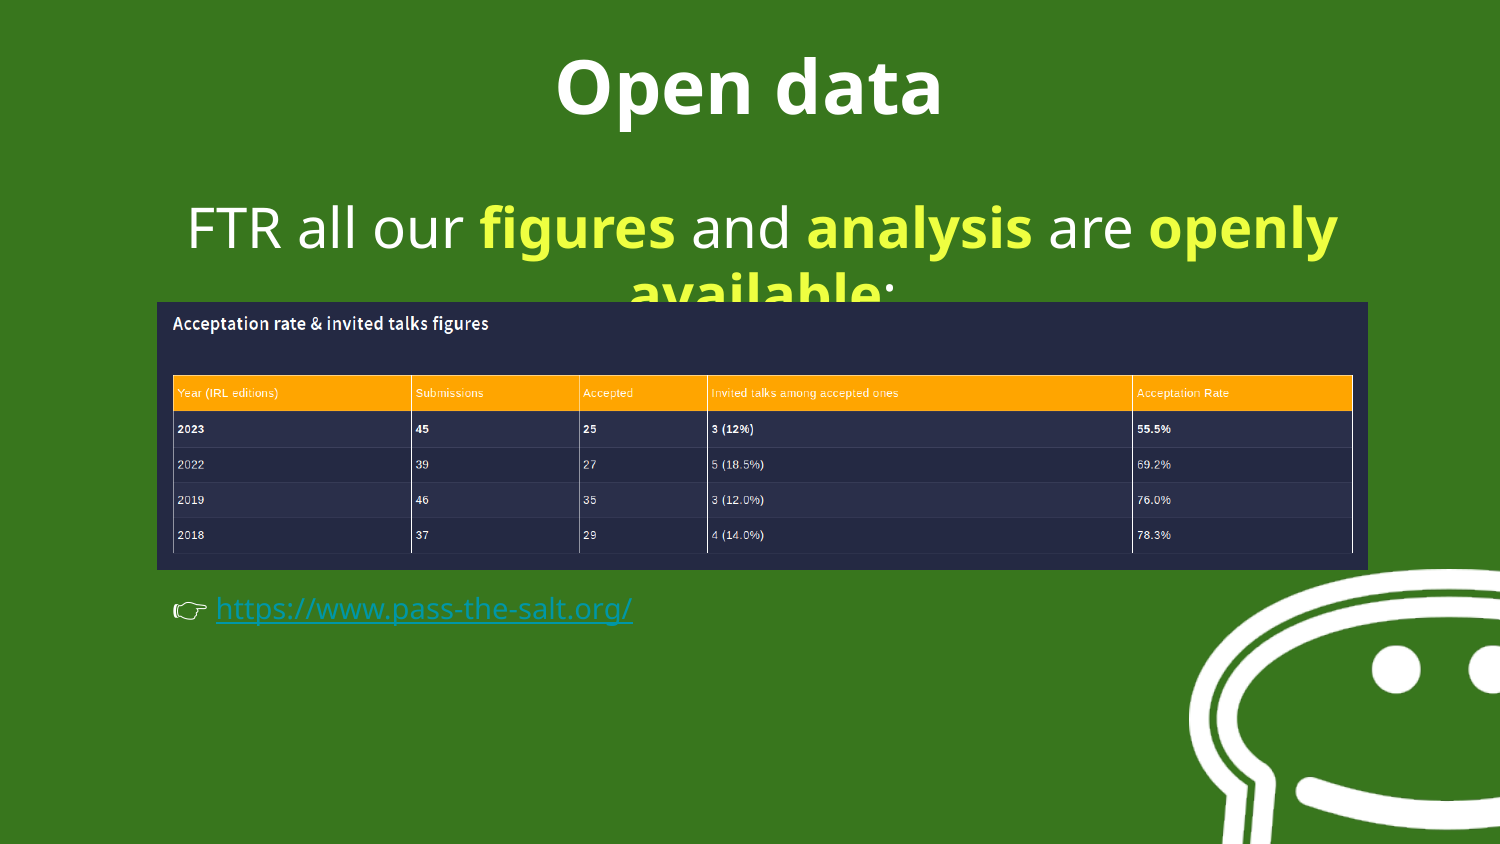

Open data
FTR all our figures and analysis are openly available:
👉 https://www.pass-the-salt.org/